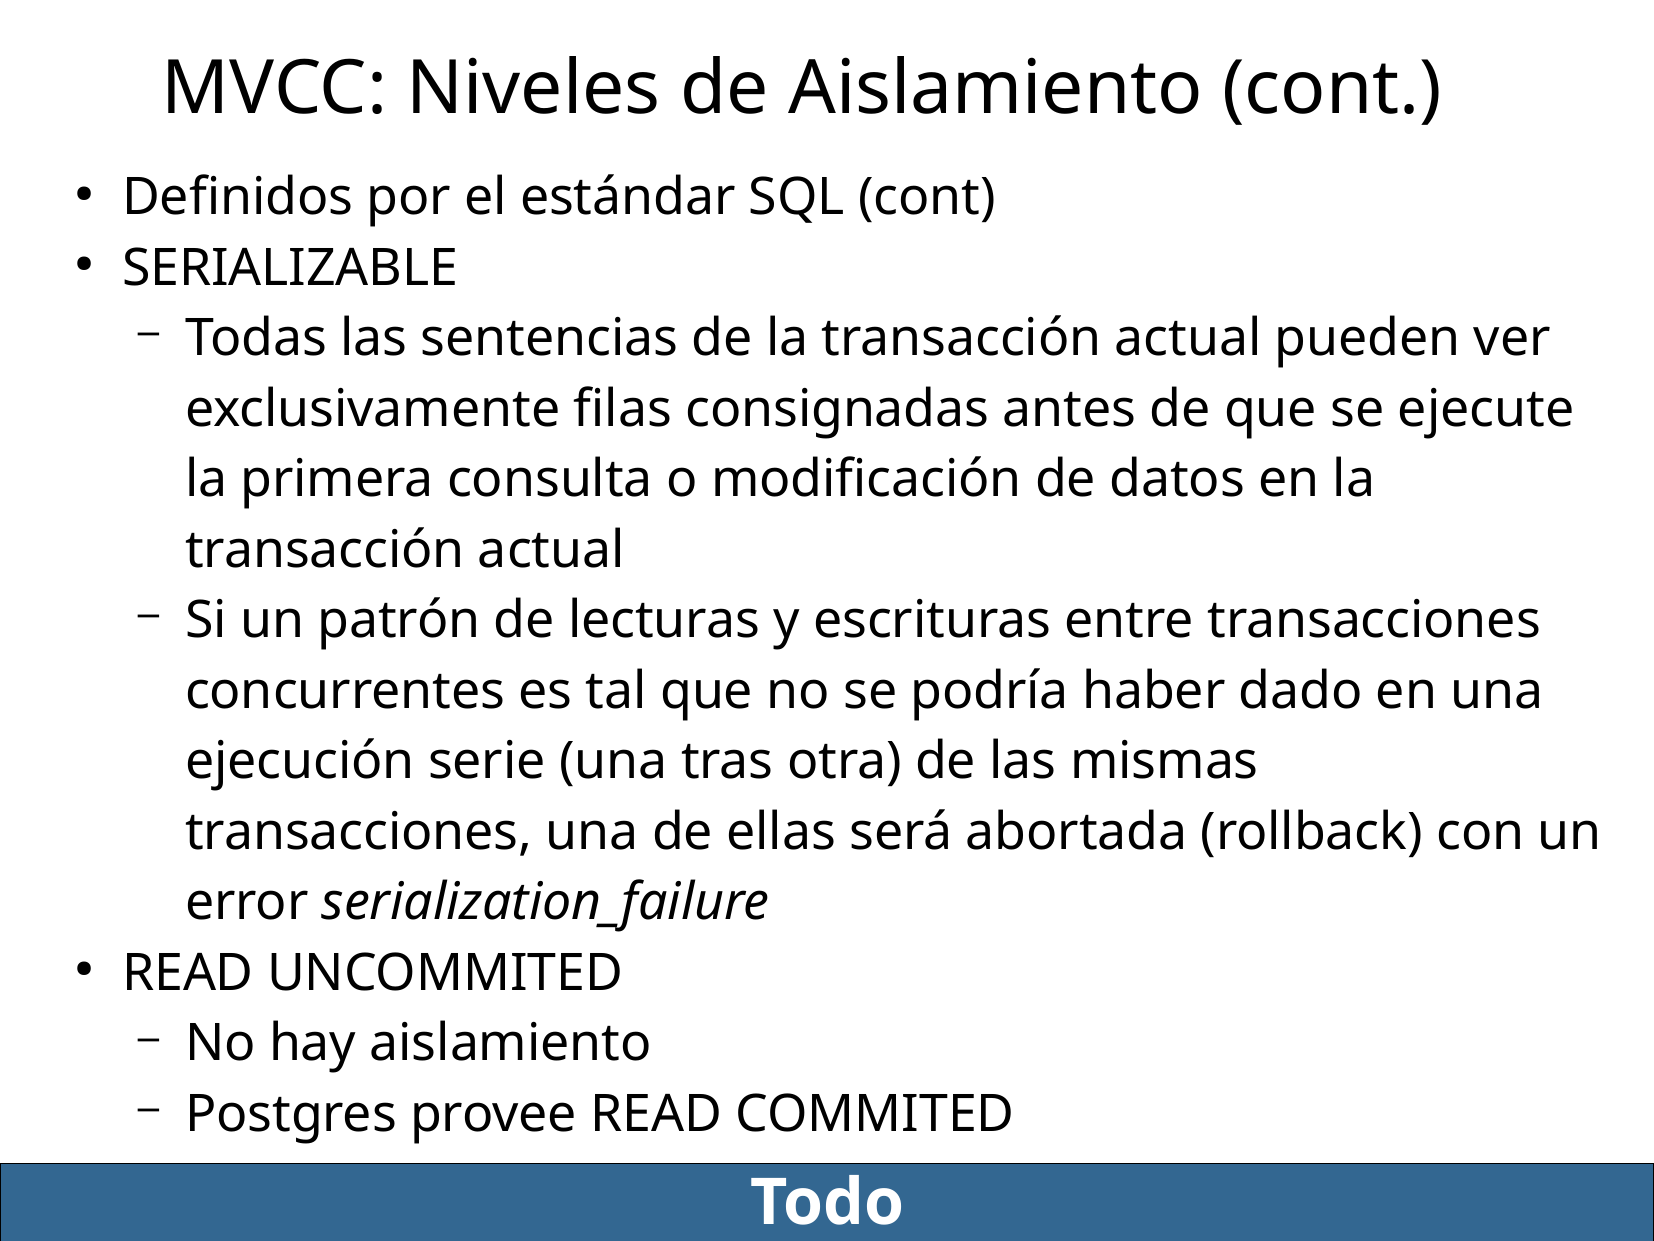

# MVCC: Niveles de Aislamiento (cont.)
Definidos por el estándar SQL (cont)
SERIALIZABLE
Todas las sentencias de la transacción actual pueden ver exclusivamente filas consignadas antes de que se ejecute la primera consulta o modificación de datos en la transacción actual
Si un patrón de lecturas y escrituras entre transacciones concurrentes es tal que no se podría haber dado en una ejecución serie (una tras otra) de las mismas transacciones, una de ellas será abortada (rollback) con un error serialization_failure
READ UNCOMMITED
No hay aislamiento
Postgres provee READ COMMITED